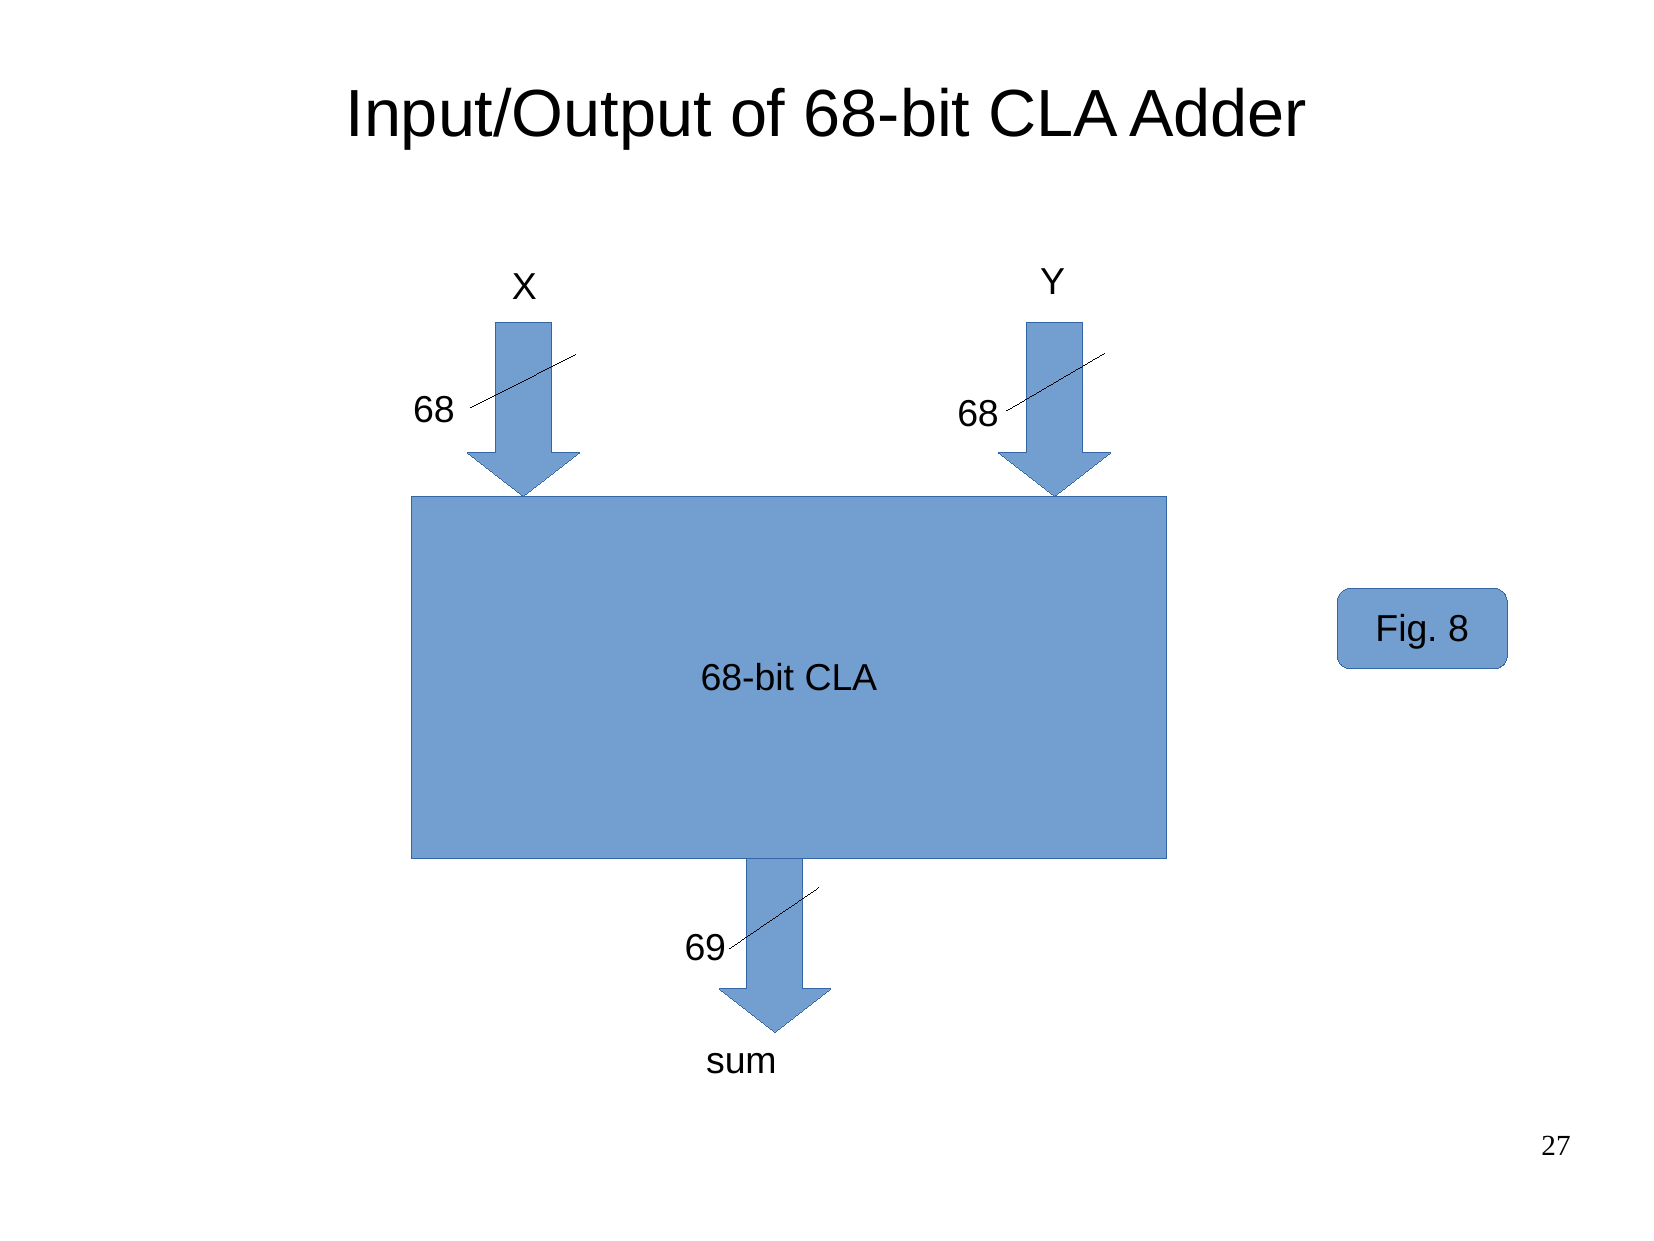

# Input/Output of 68-bit CLA Adder
Y
X
68
68
68-bit CLA
Fig. 8
69
sum
27